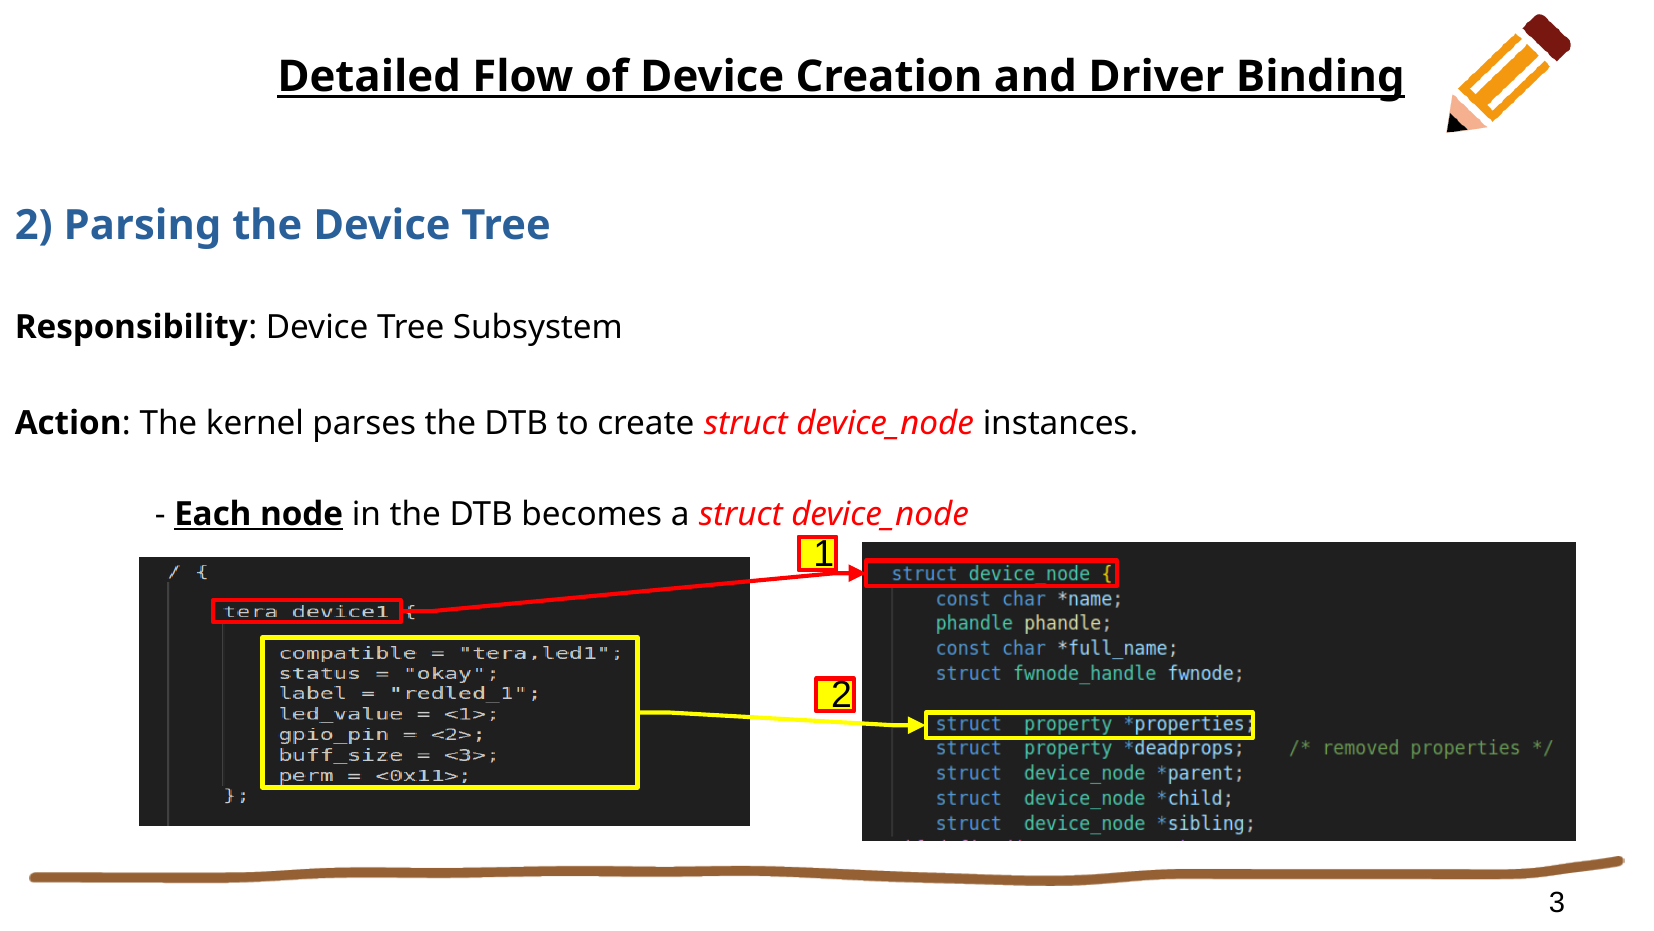

Detailed Flow of Device Creation and Driver Binding
2) Parsing the Device Tree
Responsibility: Device Tree Subsystem
Action: The kernel parses the DTB to create struct device_node instances.
 - Each node in the DTB becomes a struct device_node
1
1
2
3